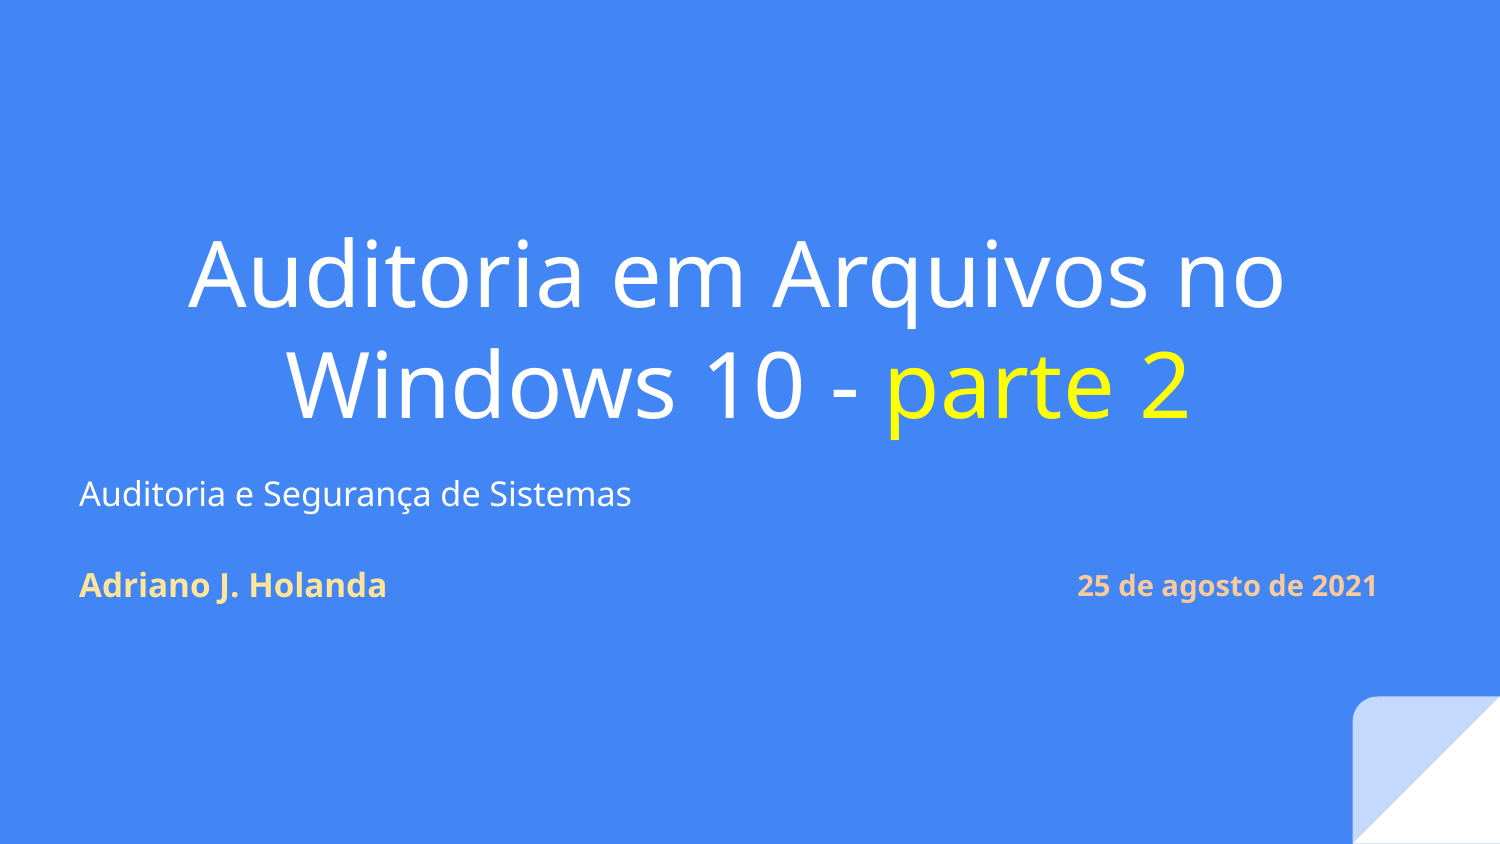

# Auditoria em Arquivos no Windows 10 - parte 2
Auditoria e Segurança de Sistemas
Adriano J. Holanda
25 de agosto de 2021